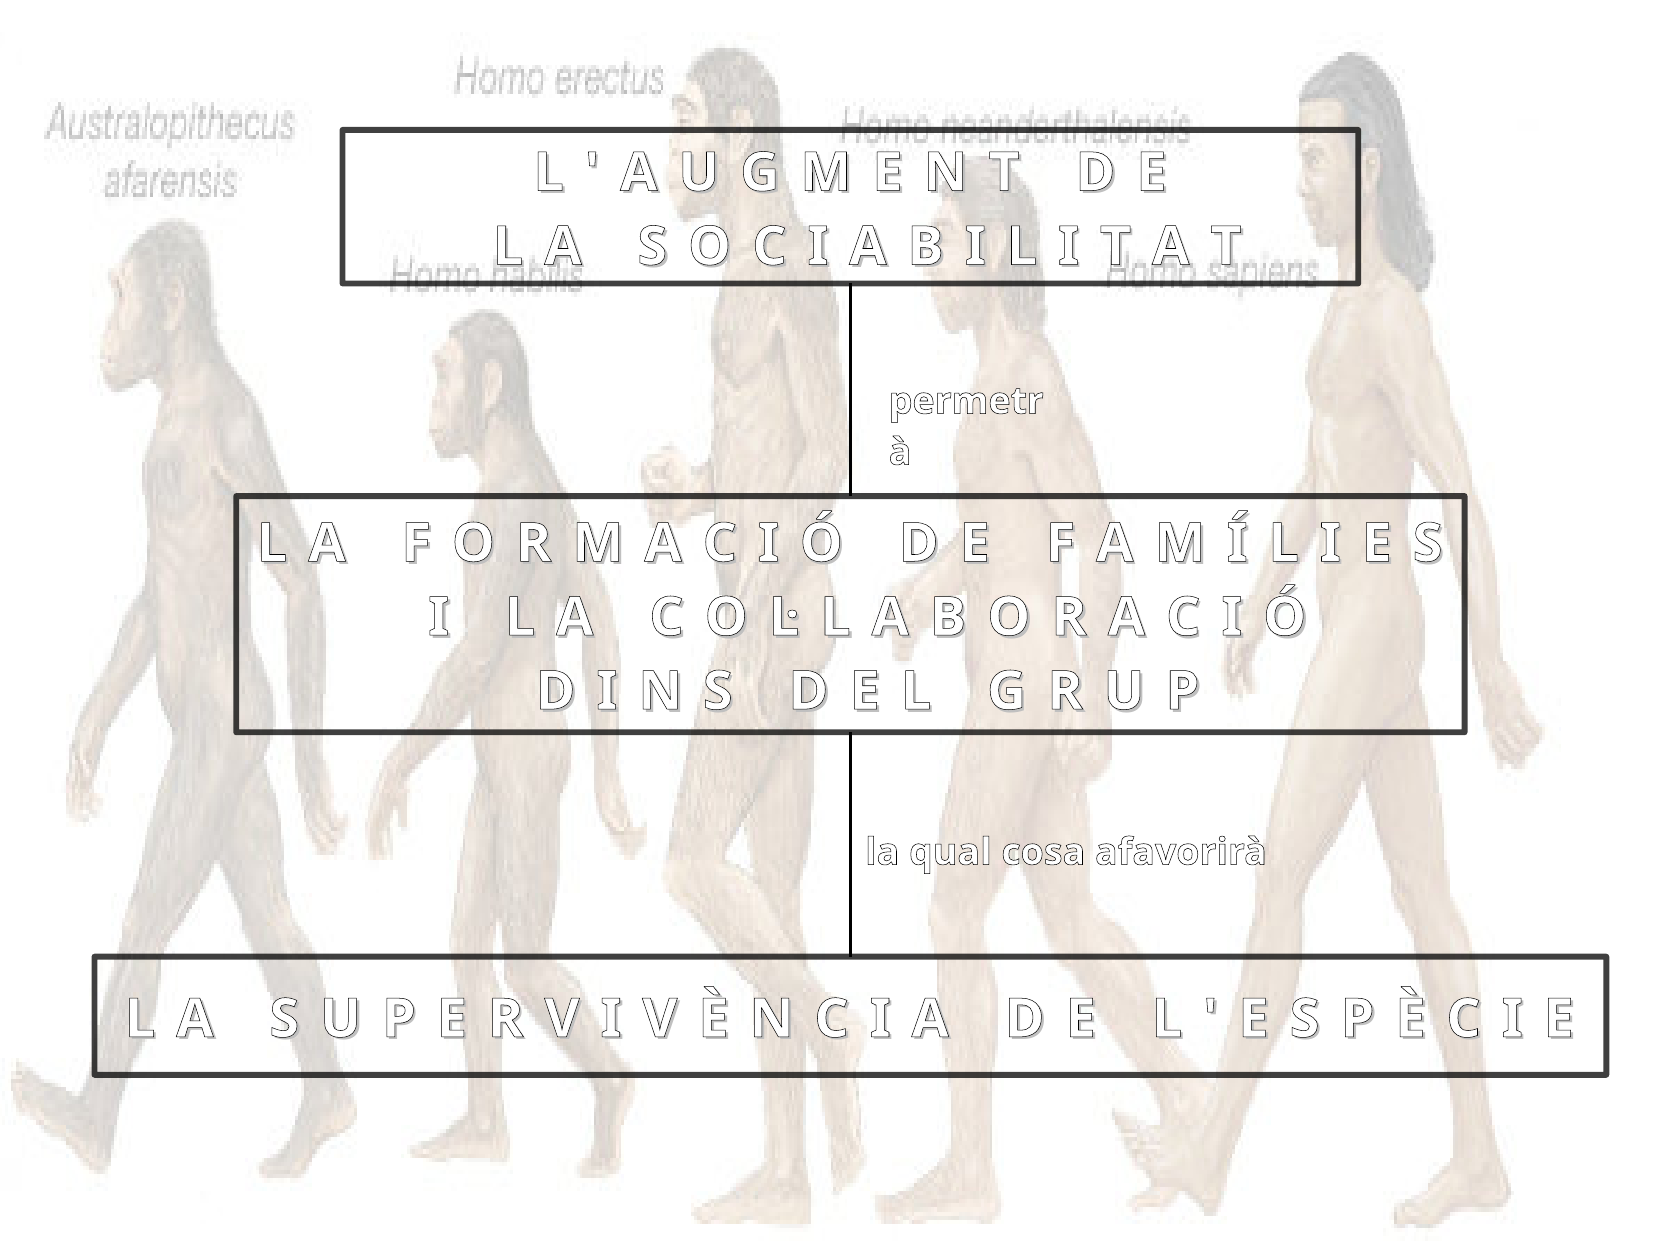

L'AUGMENT DE
 LA SOCIABILITAT
permetrà
LA FORMACIÓ DE FAMÍLIES
 I LA COL·LABORACIÓ
 DINS DEL GRUP
la qual cosa afavorirà
LA SUPERVIVÈNCIA DE L'ESPÈCIE